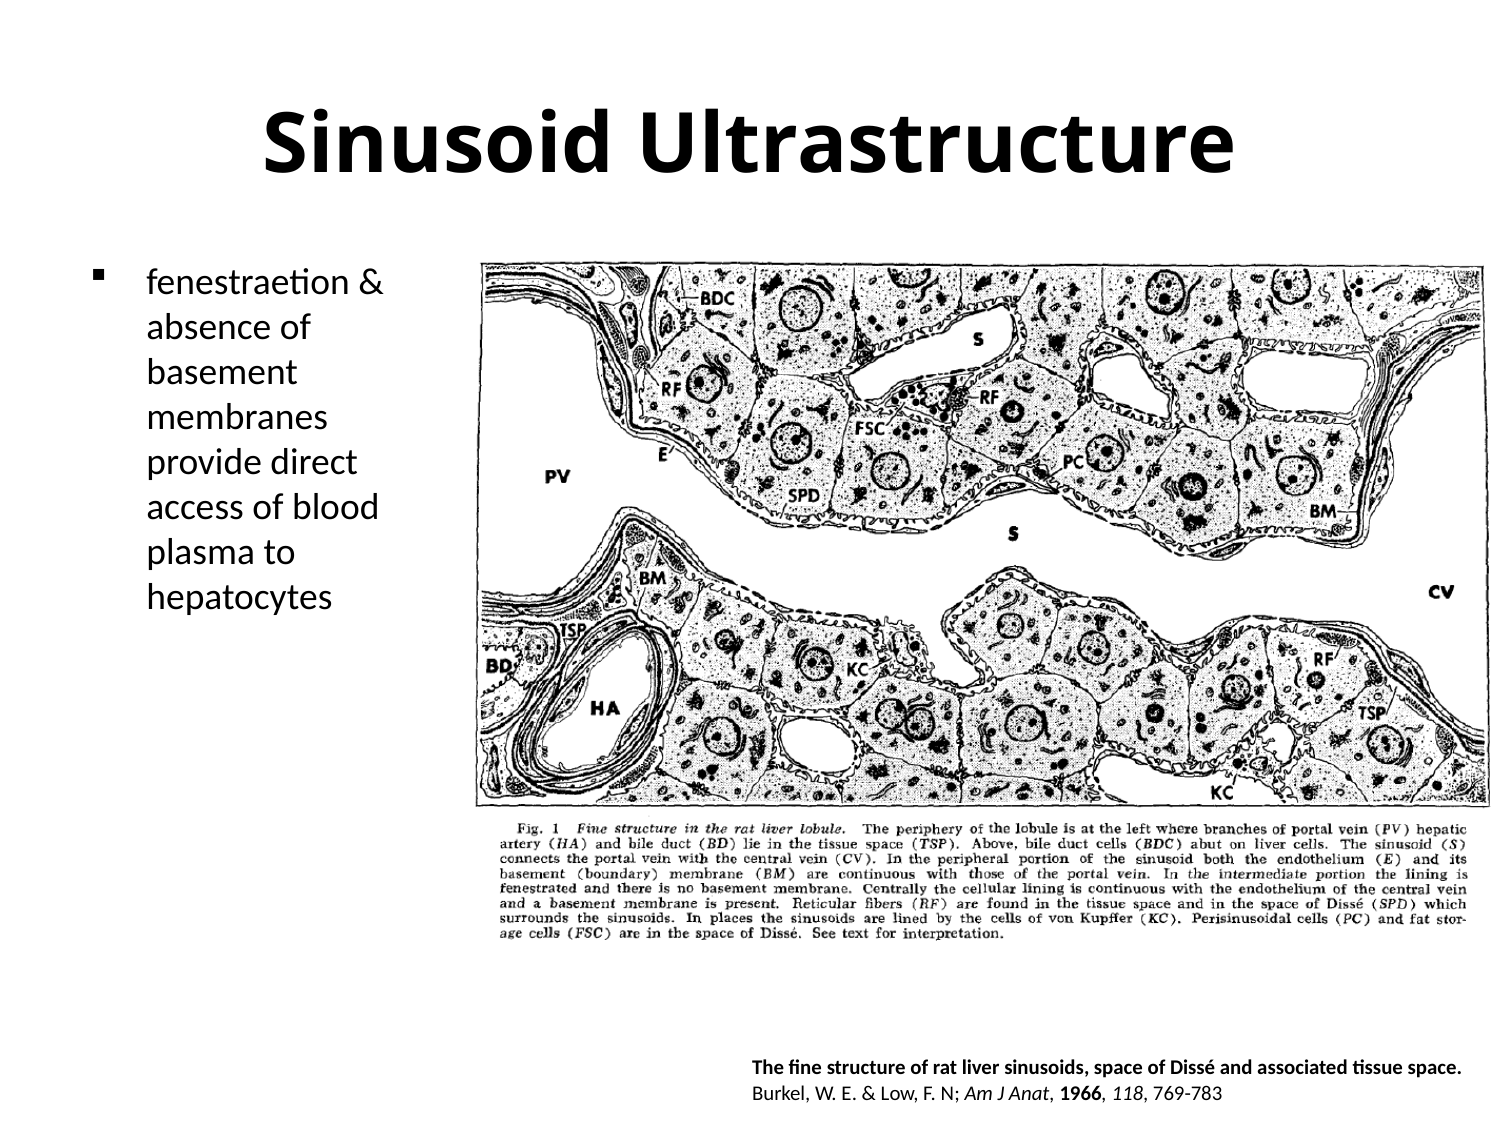

# Sinusoid Ultrastructure
fenestraetion & absence of basement membranes provide direct access of blood plasma to hepatocytes
The fine structure of rat liver sinusoids, space of Dissé and associated tissue space.
Burkel, W. E. & Low, F. N; Am J Anat, 1966, 118, 769-783